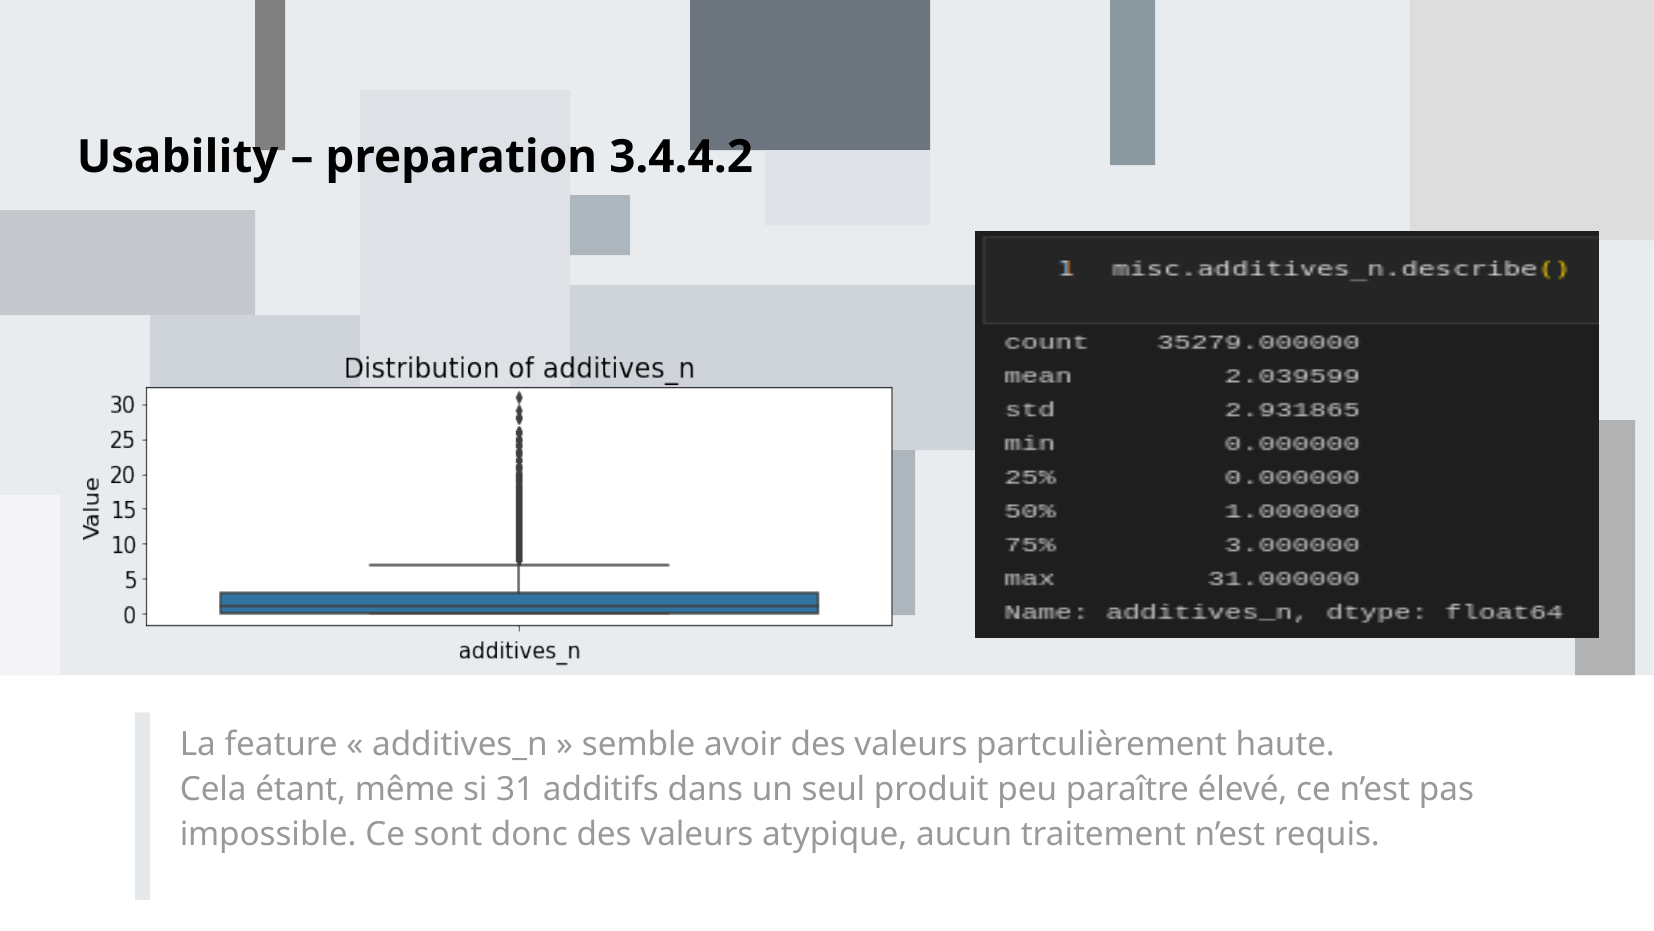

# Usability – preparation 3.4.4.2
La feature « additives_n » semble avoir des valeurs partculièrement haute.
Cela étant, même si 31 additifs dans un seul produit peu paraître élevé, ce n’est pas impossible. Ce sont donc des valeurs atypique, aucun traitement n’est requis.